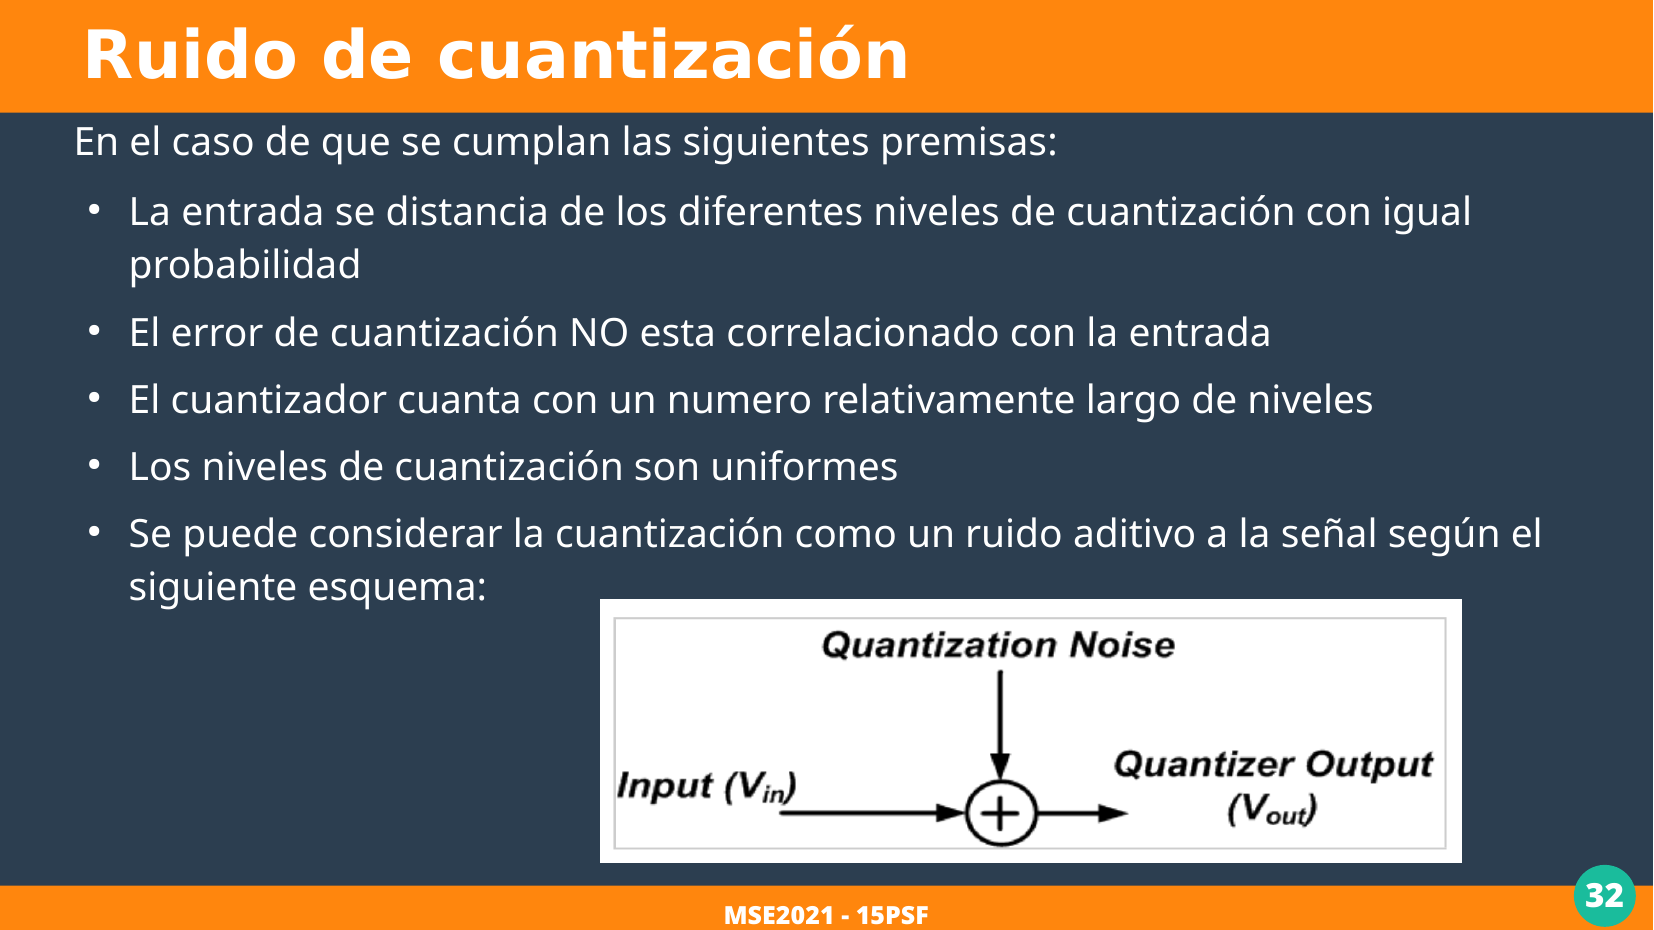

Ruido de cuantización
# En el caso de que se cumplan las siguientes premisas:
La entrada se distancia de los diferentes niveles de cuantización con igual probabilidad
El error de cuantización NO esta correlacionado con la entrada
El cuantizador cuanta con un numero relativamente largo de niveles
Los niveles de cuantización son uniformes
Se puede considerar la cuantización como un ruido aditivo a la señal según el siguiente esquema:
MSE2021 - 15PSF